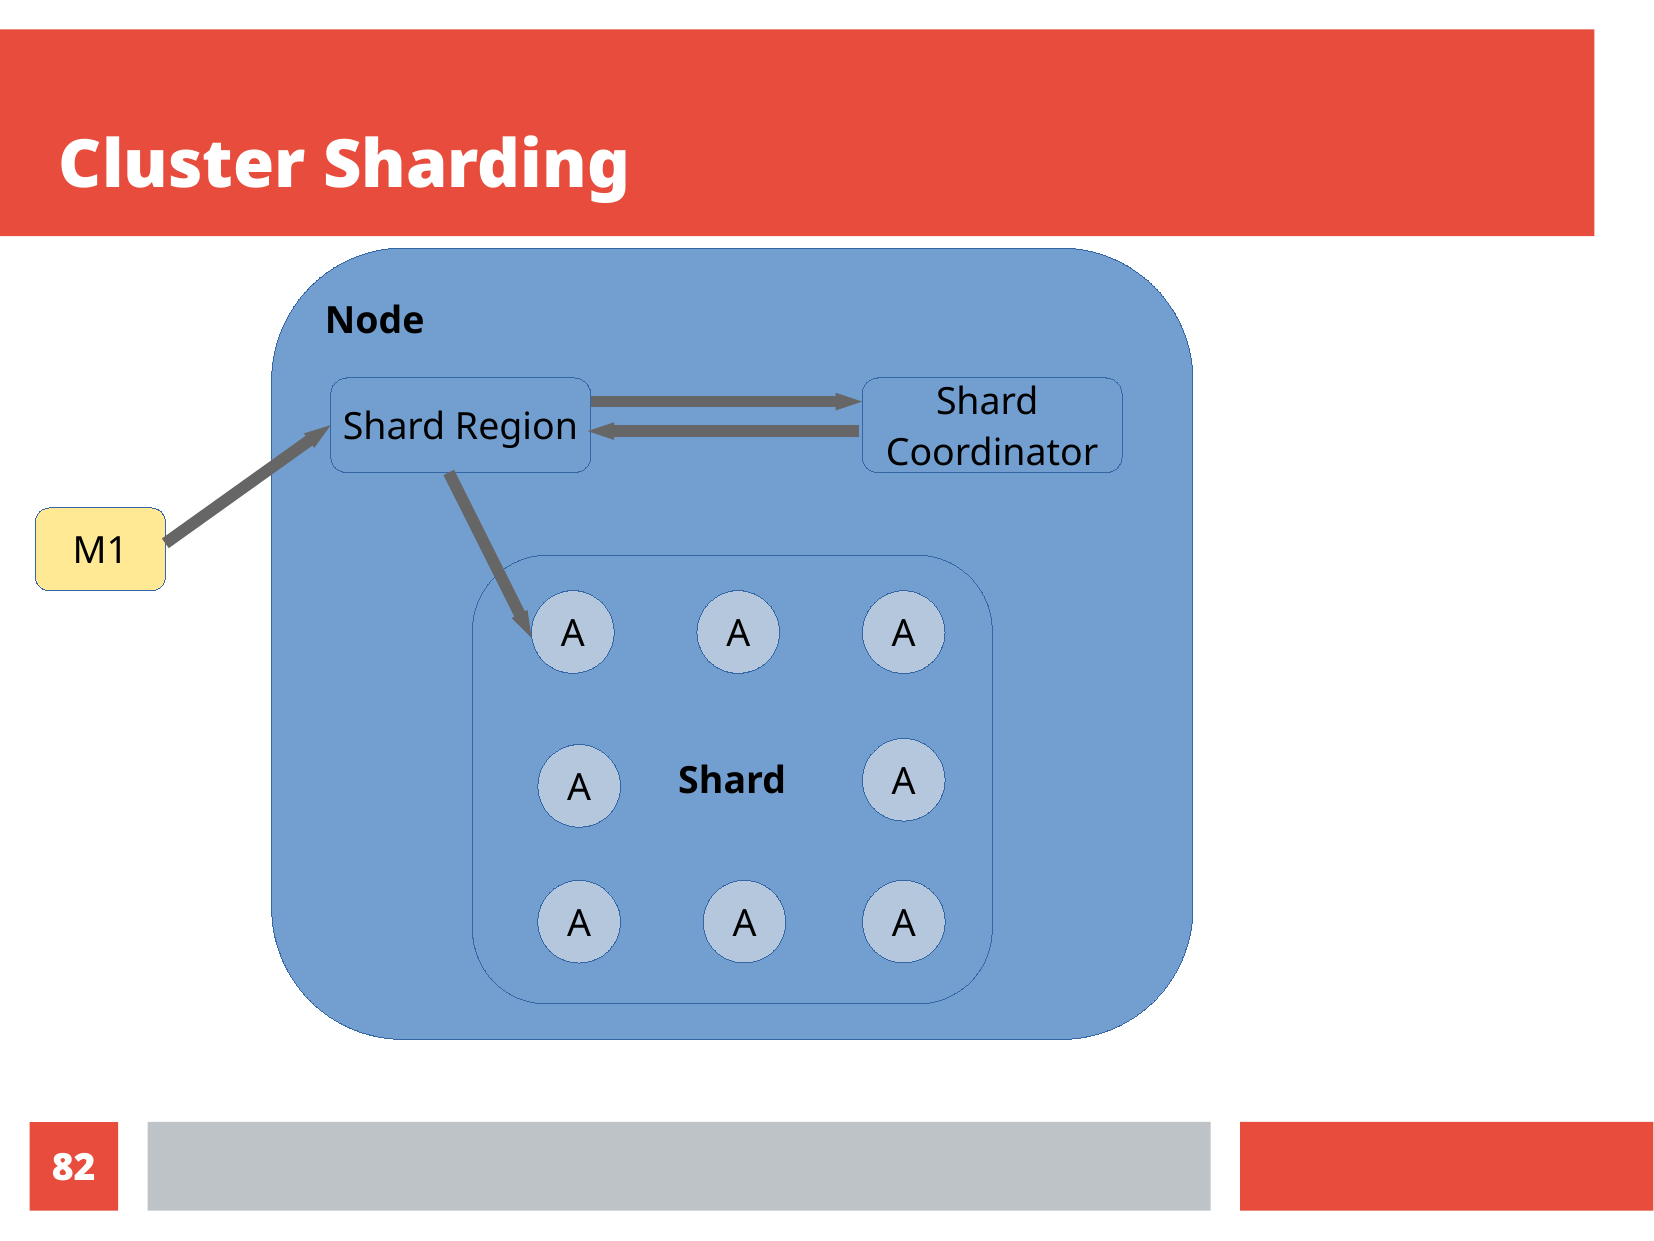

# Cluster Sharding
Node
Shard Region
Shard
Coordinator
M1
Shard
A
A
A
A
A
A
A
A
82